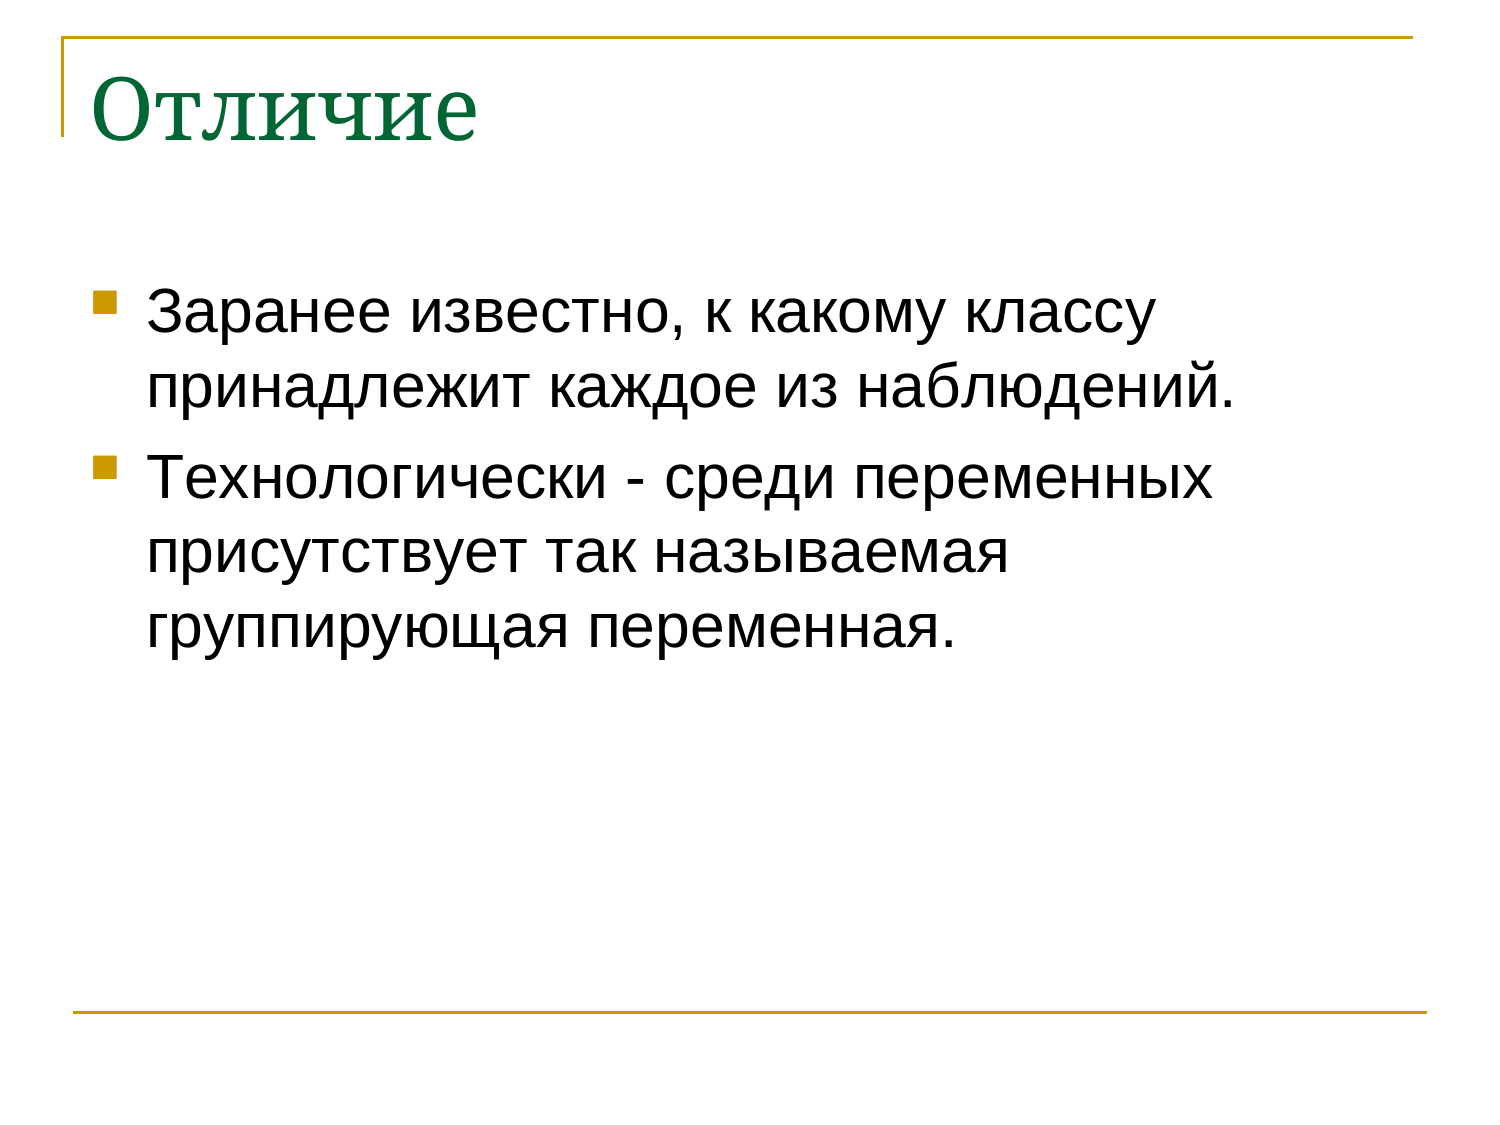

# Отличие
Заранее известно, к какому классу принадлежит каждое из наблюдений.
Технологически - среди переменных присутствует так называемая группирующая переменная.